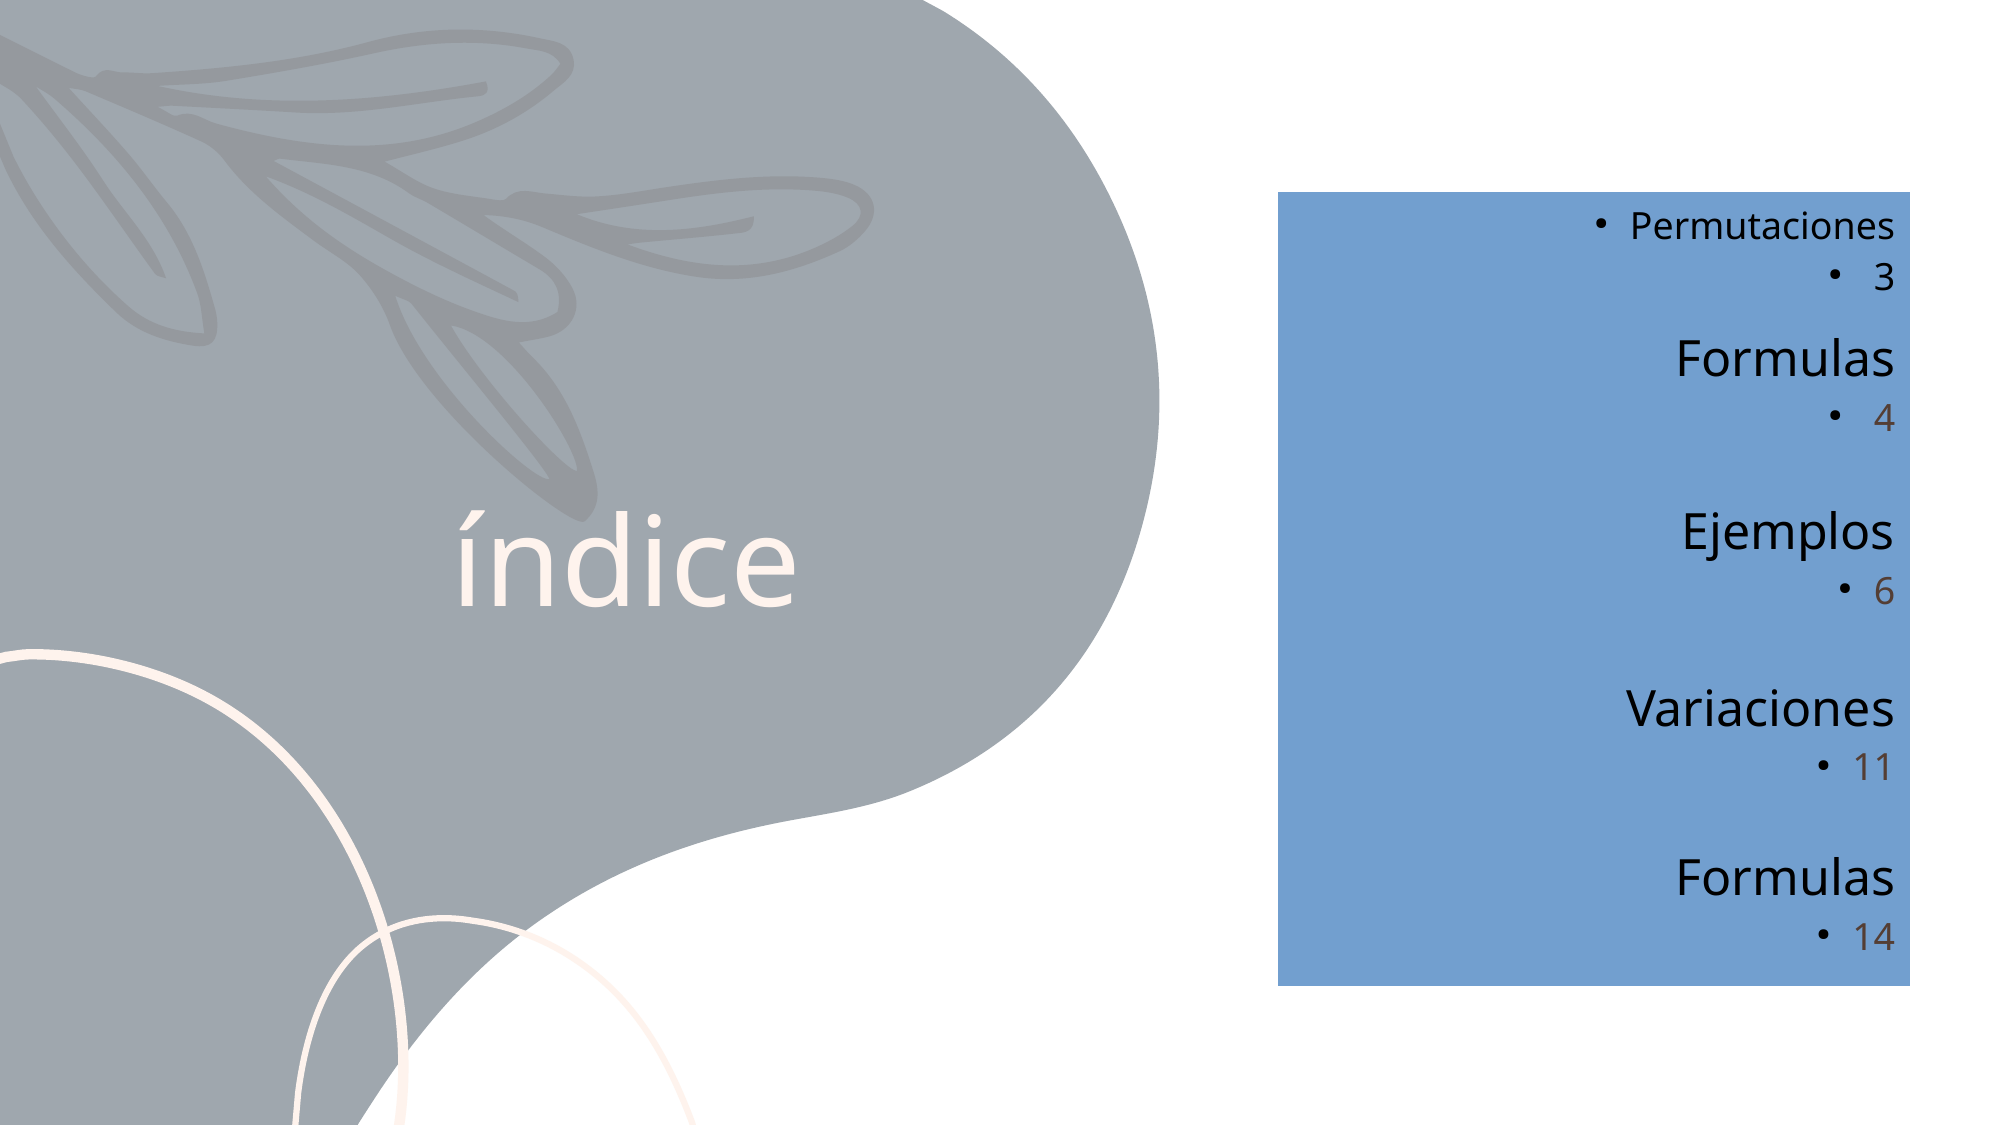

| Permutaciones 3 |
| --- |
| Formulas 4 |
| Ejemplos 6 |
| Variaciones 11 |
| Formulas 14 |
# índice